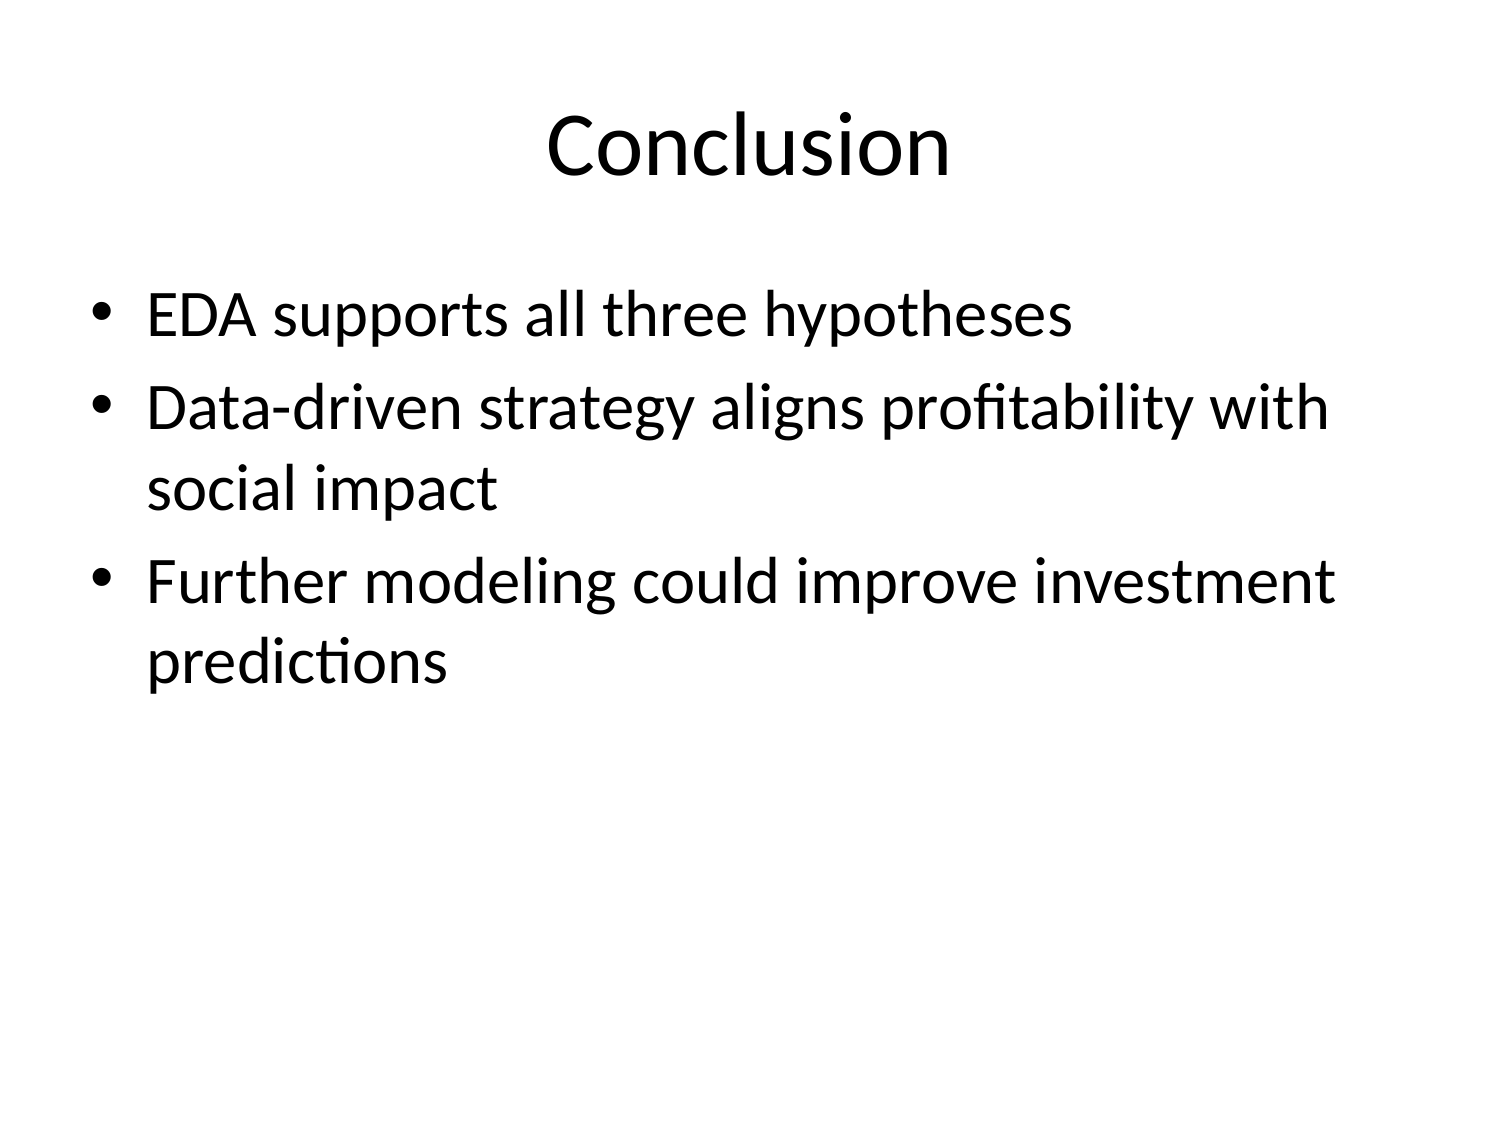

# Conclusion
EDA supports all three hypotheses
Data-driven strategy aligns profitability with social impact
Further modeling could improve investment predictions